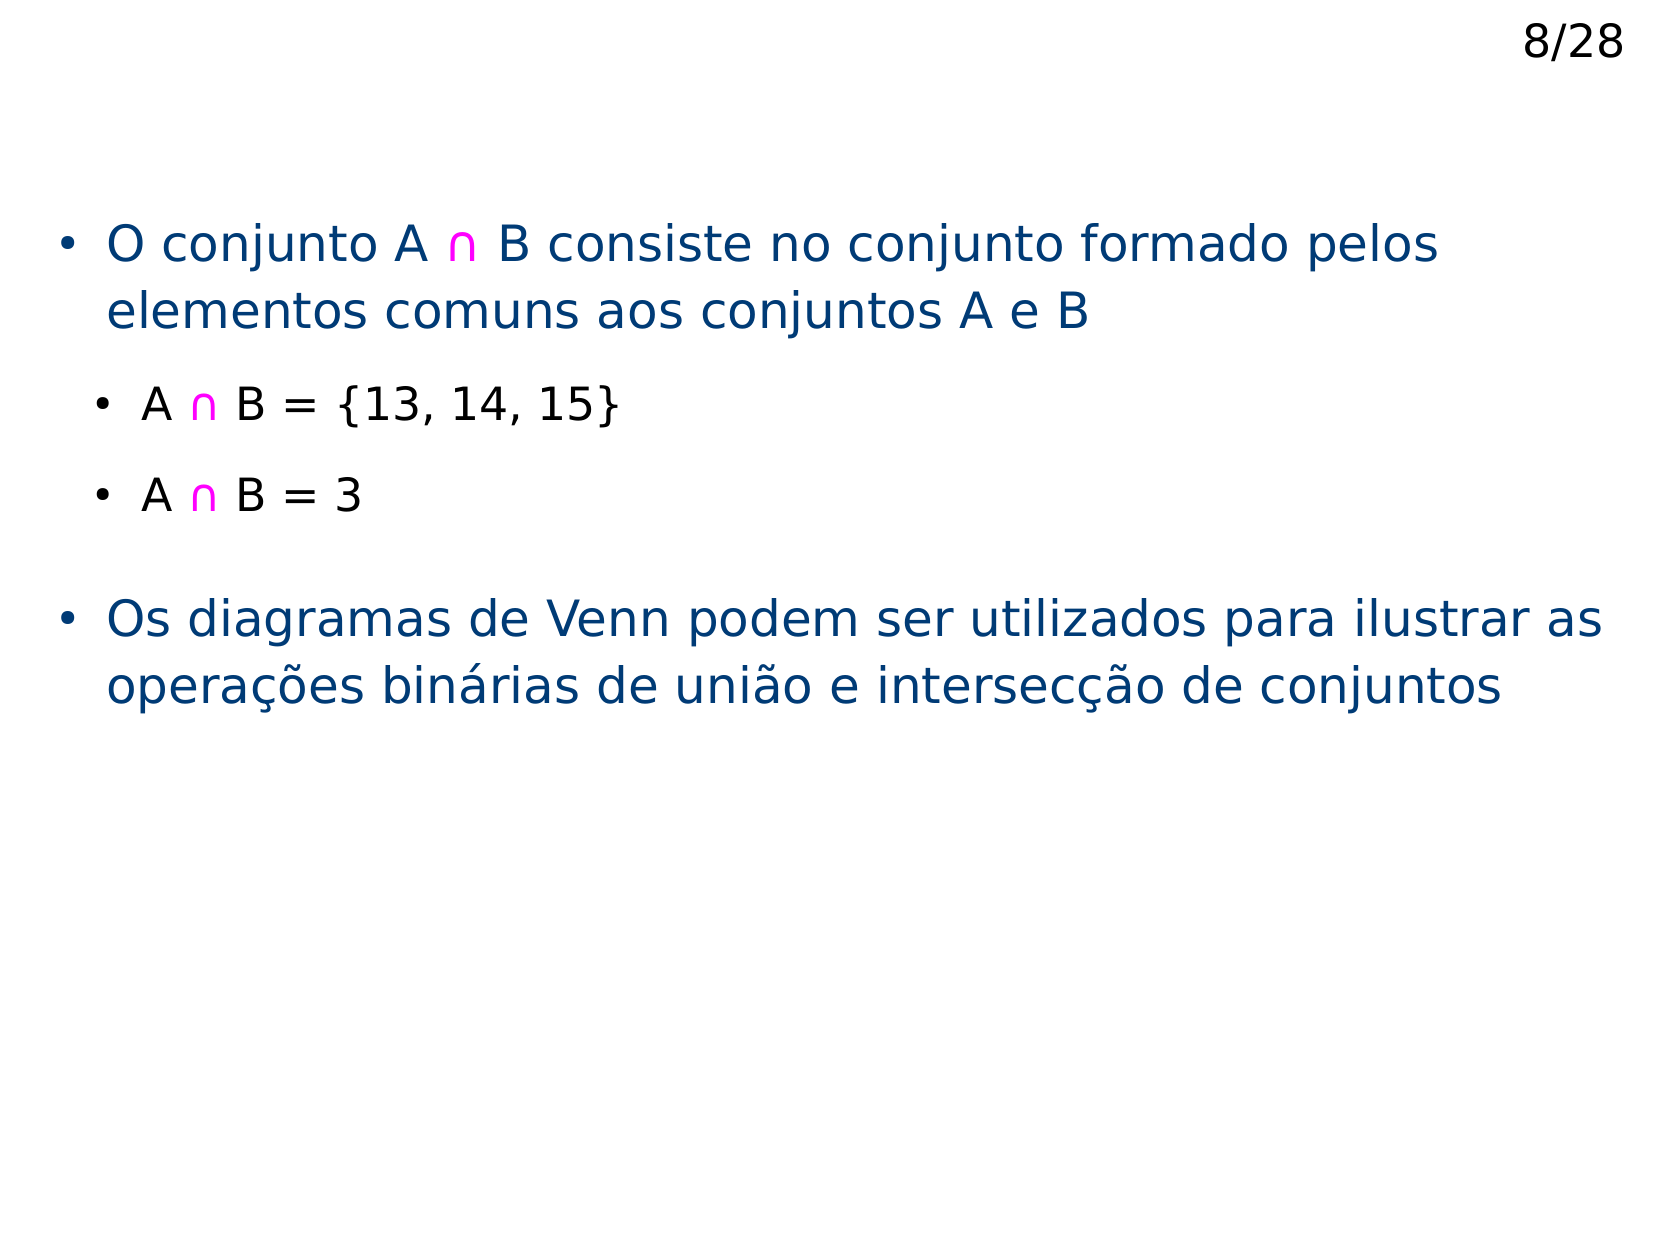

8
#
O conjunto A ∩ B consiste no conjunto formado pelos elementos comuns aos conjuntos A e B
A ∩ B = {13, 14, 15}
A ∩ B = 3
Os diagramas de Venn podem ser utilizados para ilustrar as operações binárias de união e intersecção de conjuntos